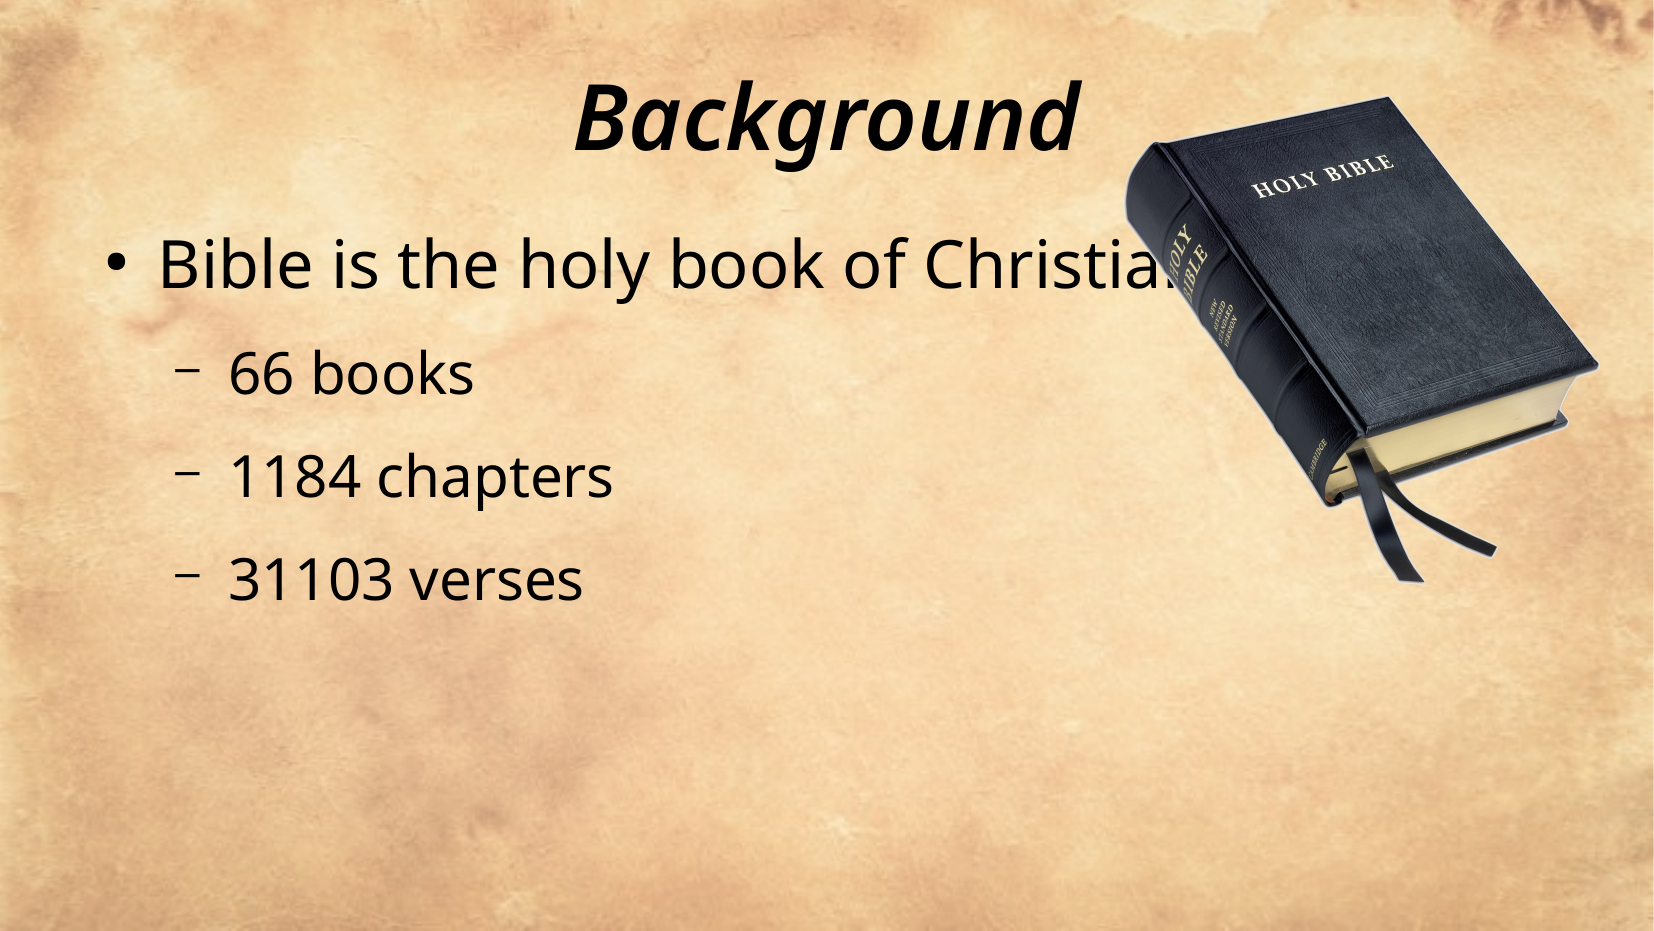

# Background
Bible is the holy book of Christianity
66 books
1184 chapters
31103 verses